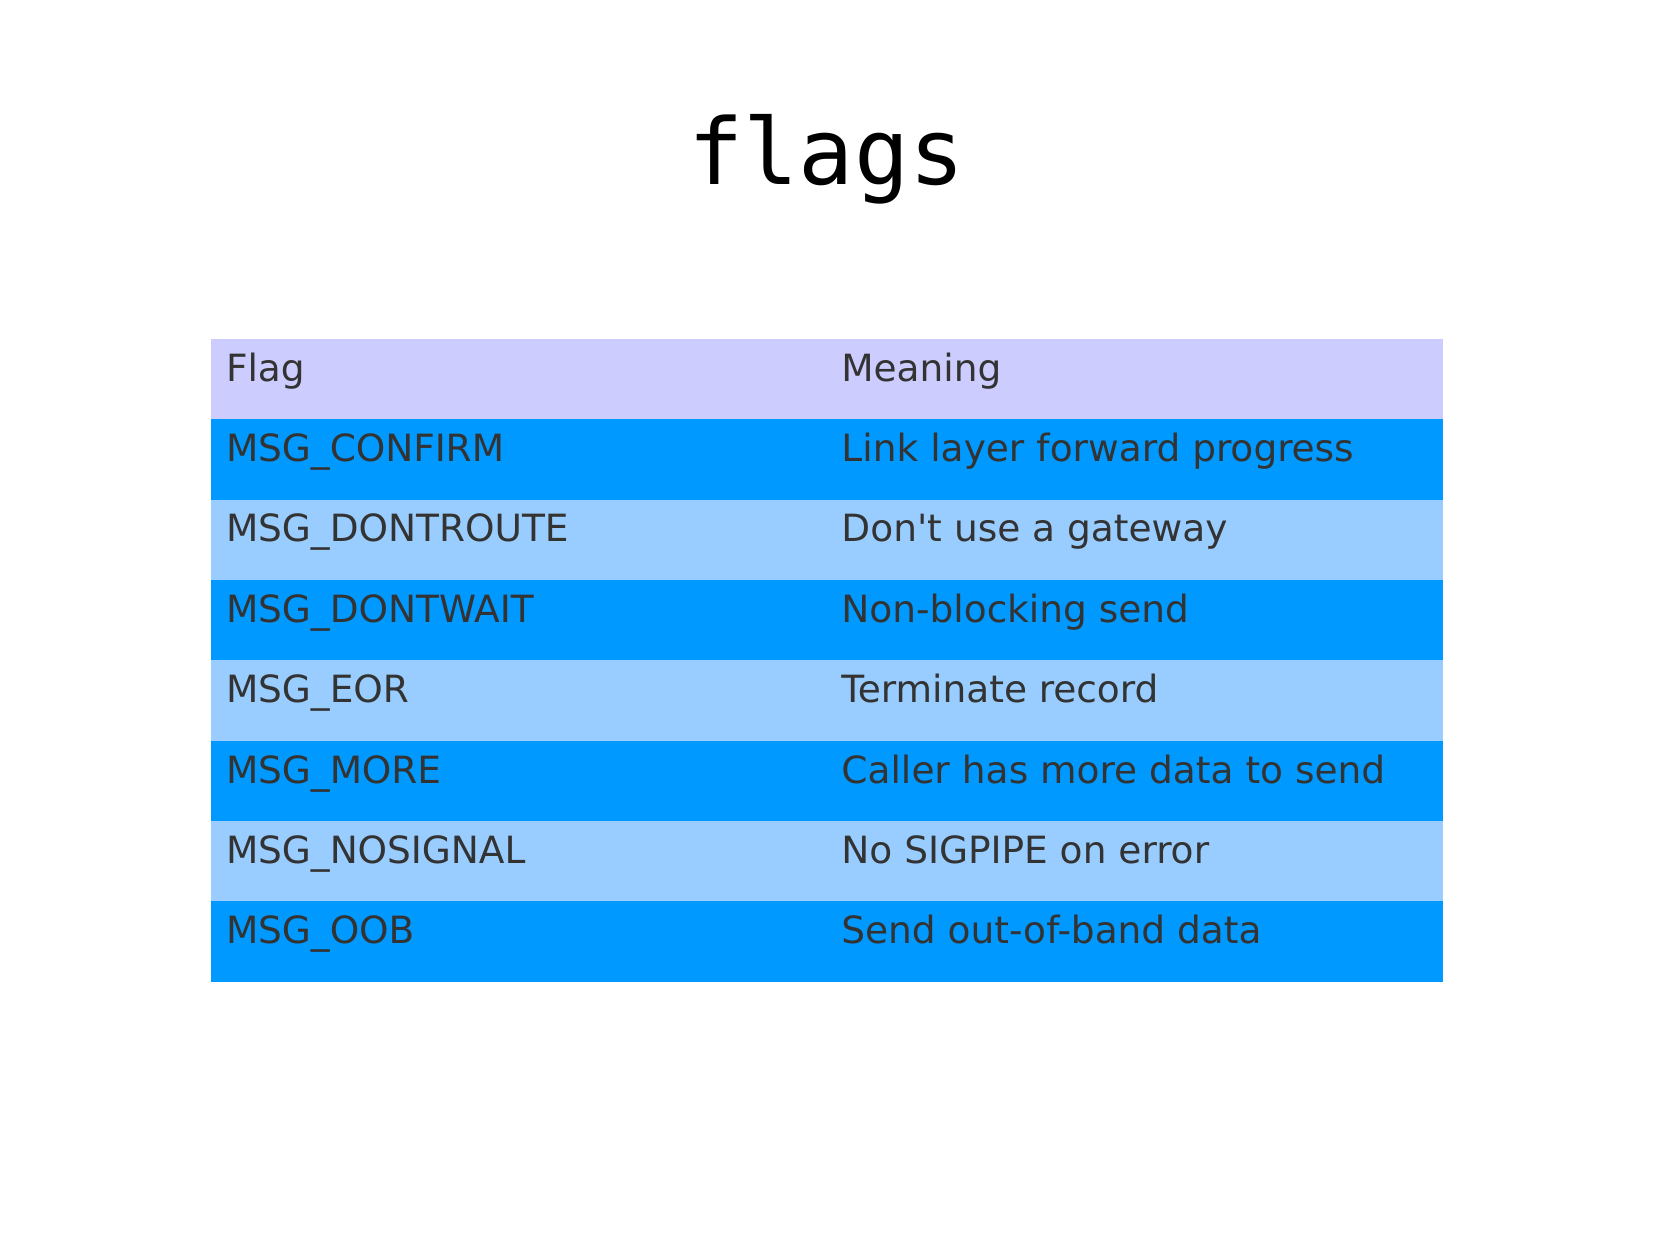

# flags
| Flag | Meaning |
| --- | --- |
| MSG\_CONFIRM | Link layer forward progress |
| MSG\_DONTROUTE | Don't use a gateway |
| MSG\_DONTWAIT | Non-blocking send |
| MSG\_EOR | Terminate record |
| MSG\_MORE | Caller has more data to send |
| MSG\_NOSIGNAL | No SIGPIPE on error |
| MSG\_OOB | Send out-of-band data |